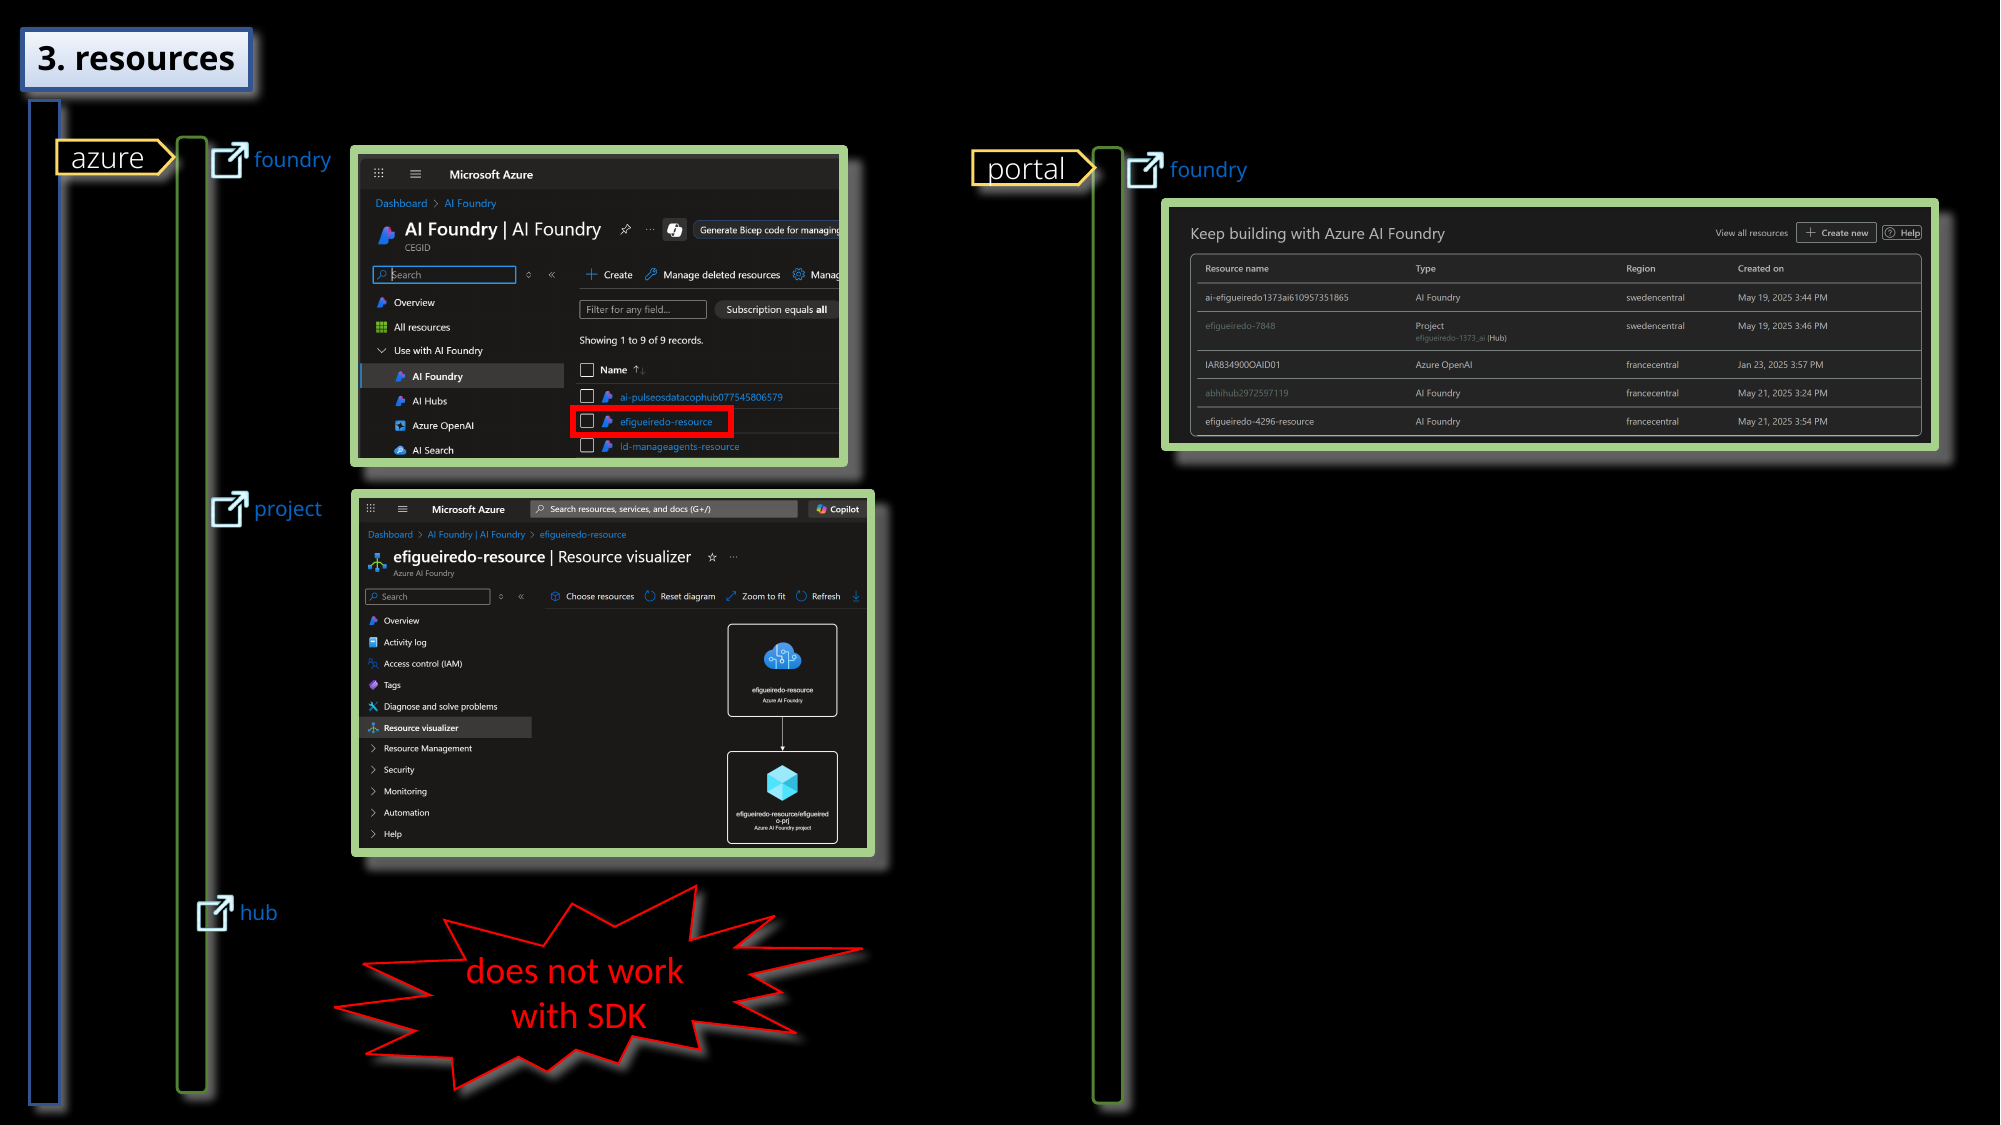

# 3. resources
foundry
azure
foundry
portal
project
does not work
with SDK
hub